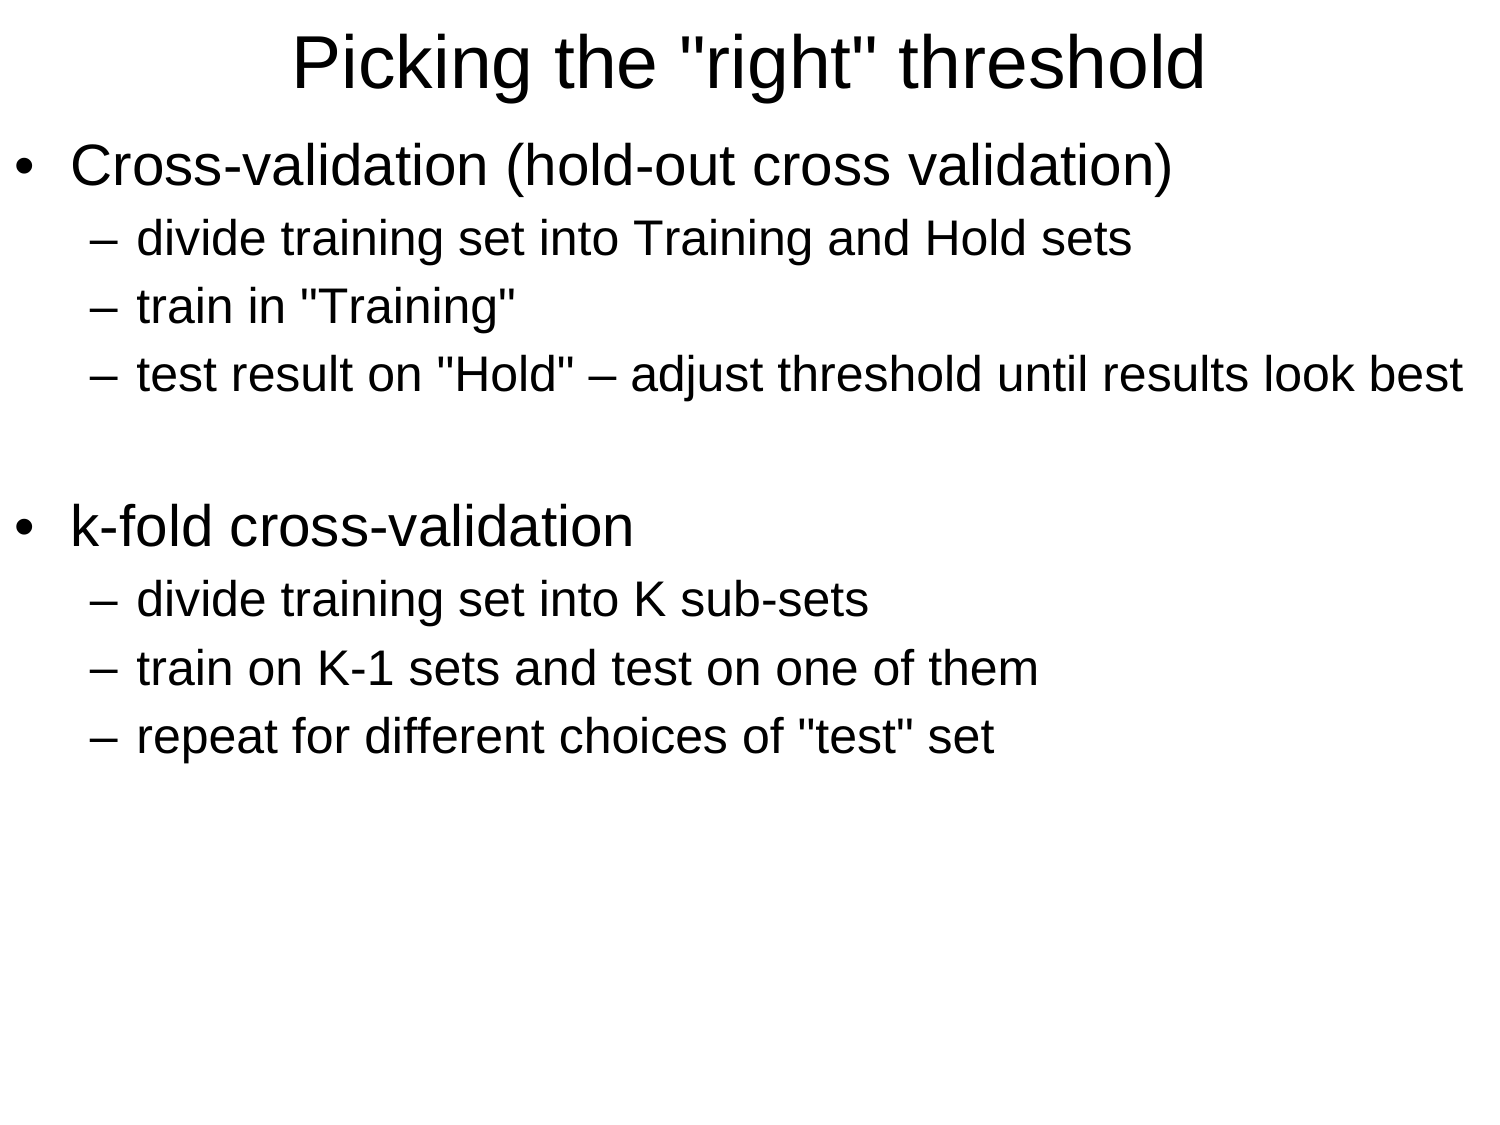

# Picking the "right" threshold
Cross-validation (hold-out cross validation)
divide training set into Training and Hold sets
train in "Training"
test result on "Hold" – adjust threshold until results look best
k-fold cross-validation
divide training set into K sub-sets
train on K-1 sets and test on one of them
repeat for different choices of "test" set